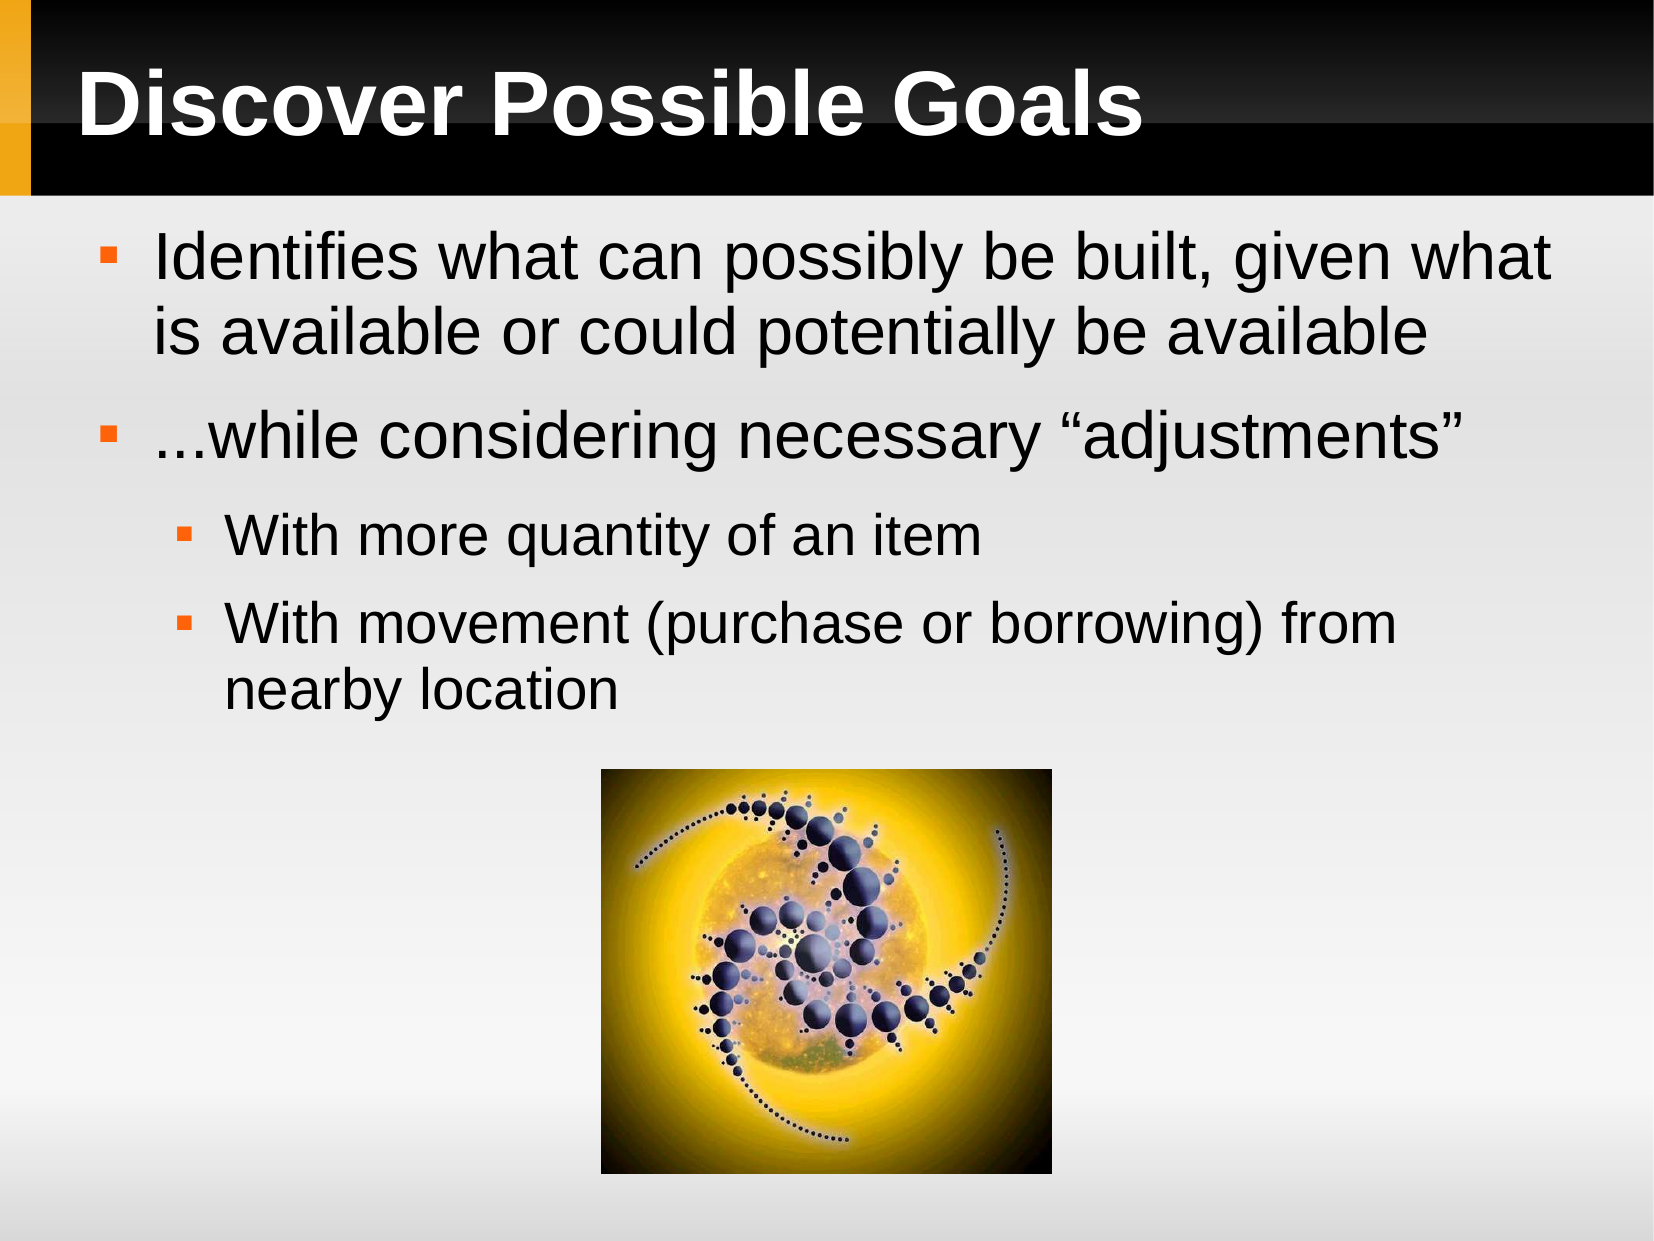

# Discover Possible Goals
Identifies what can possibly be built, given what is available or could potentially be available
...while considering necessary “adjustments”
With more quantity of an item
With movement (purchase or borrowing) from nearby location